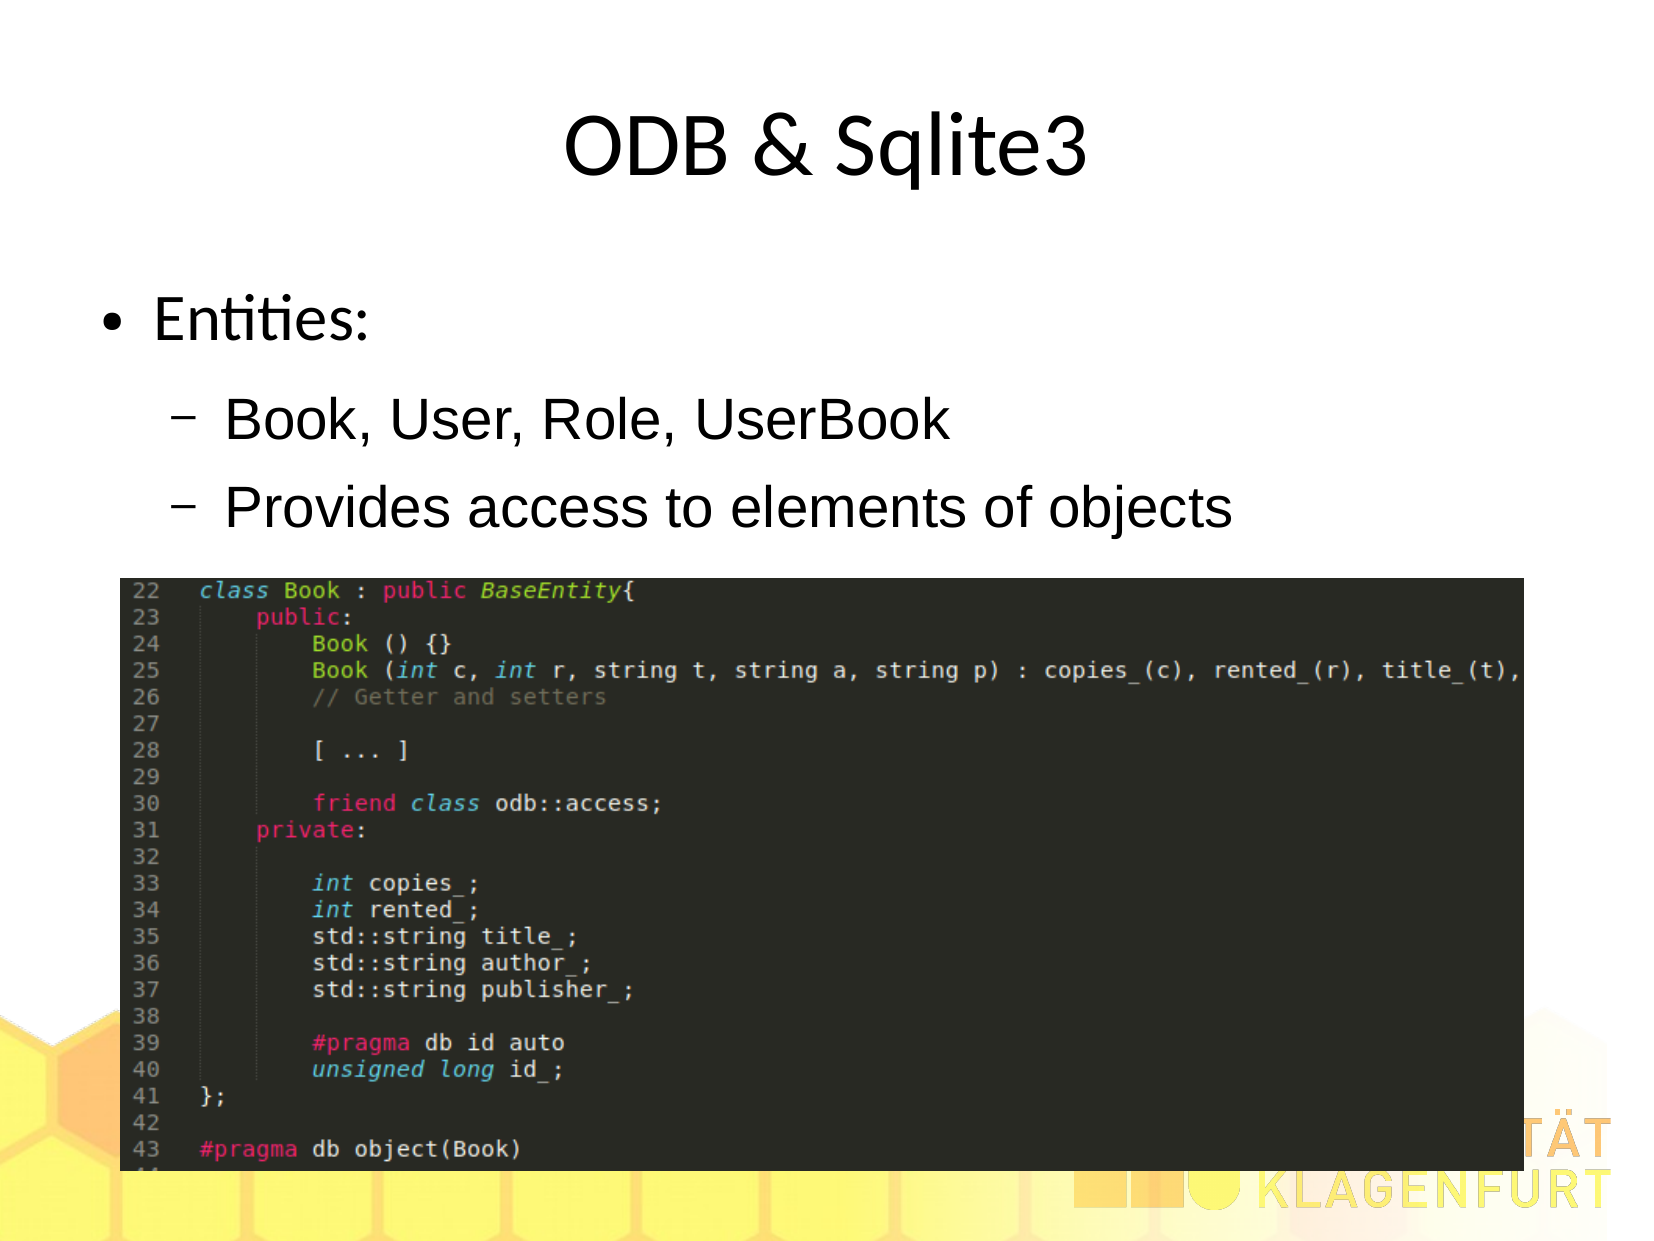

# ODB & Sqlite3
Entities:
Book, User, Role, UserBook
Provides access to elements of objects